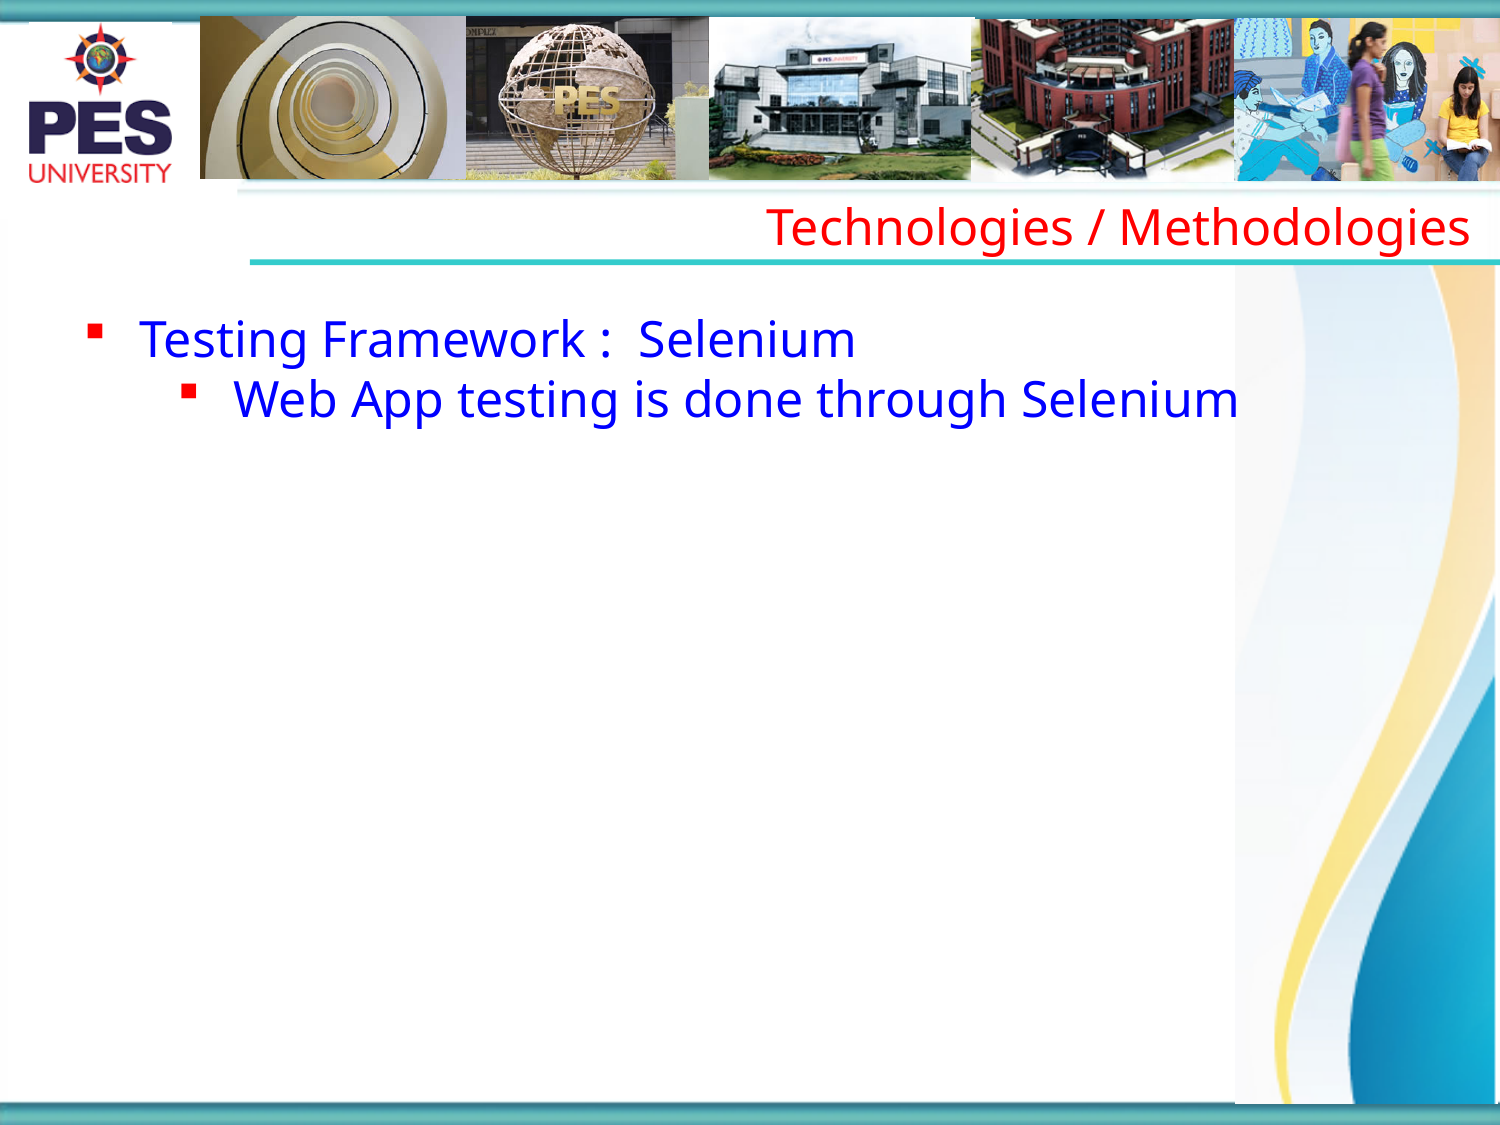

Technologies / Methodologies
Testing Framework : Selenium
Web App testing is done through Selenium